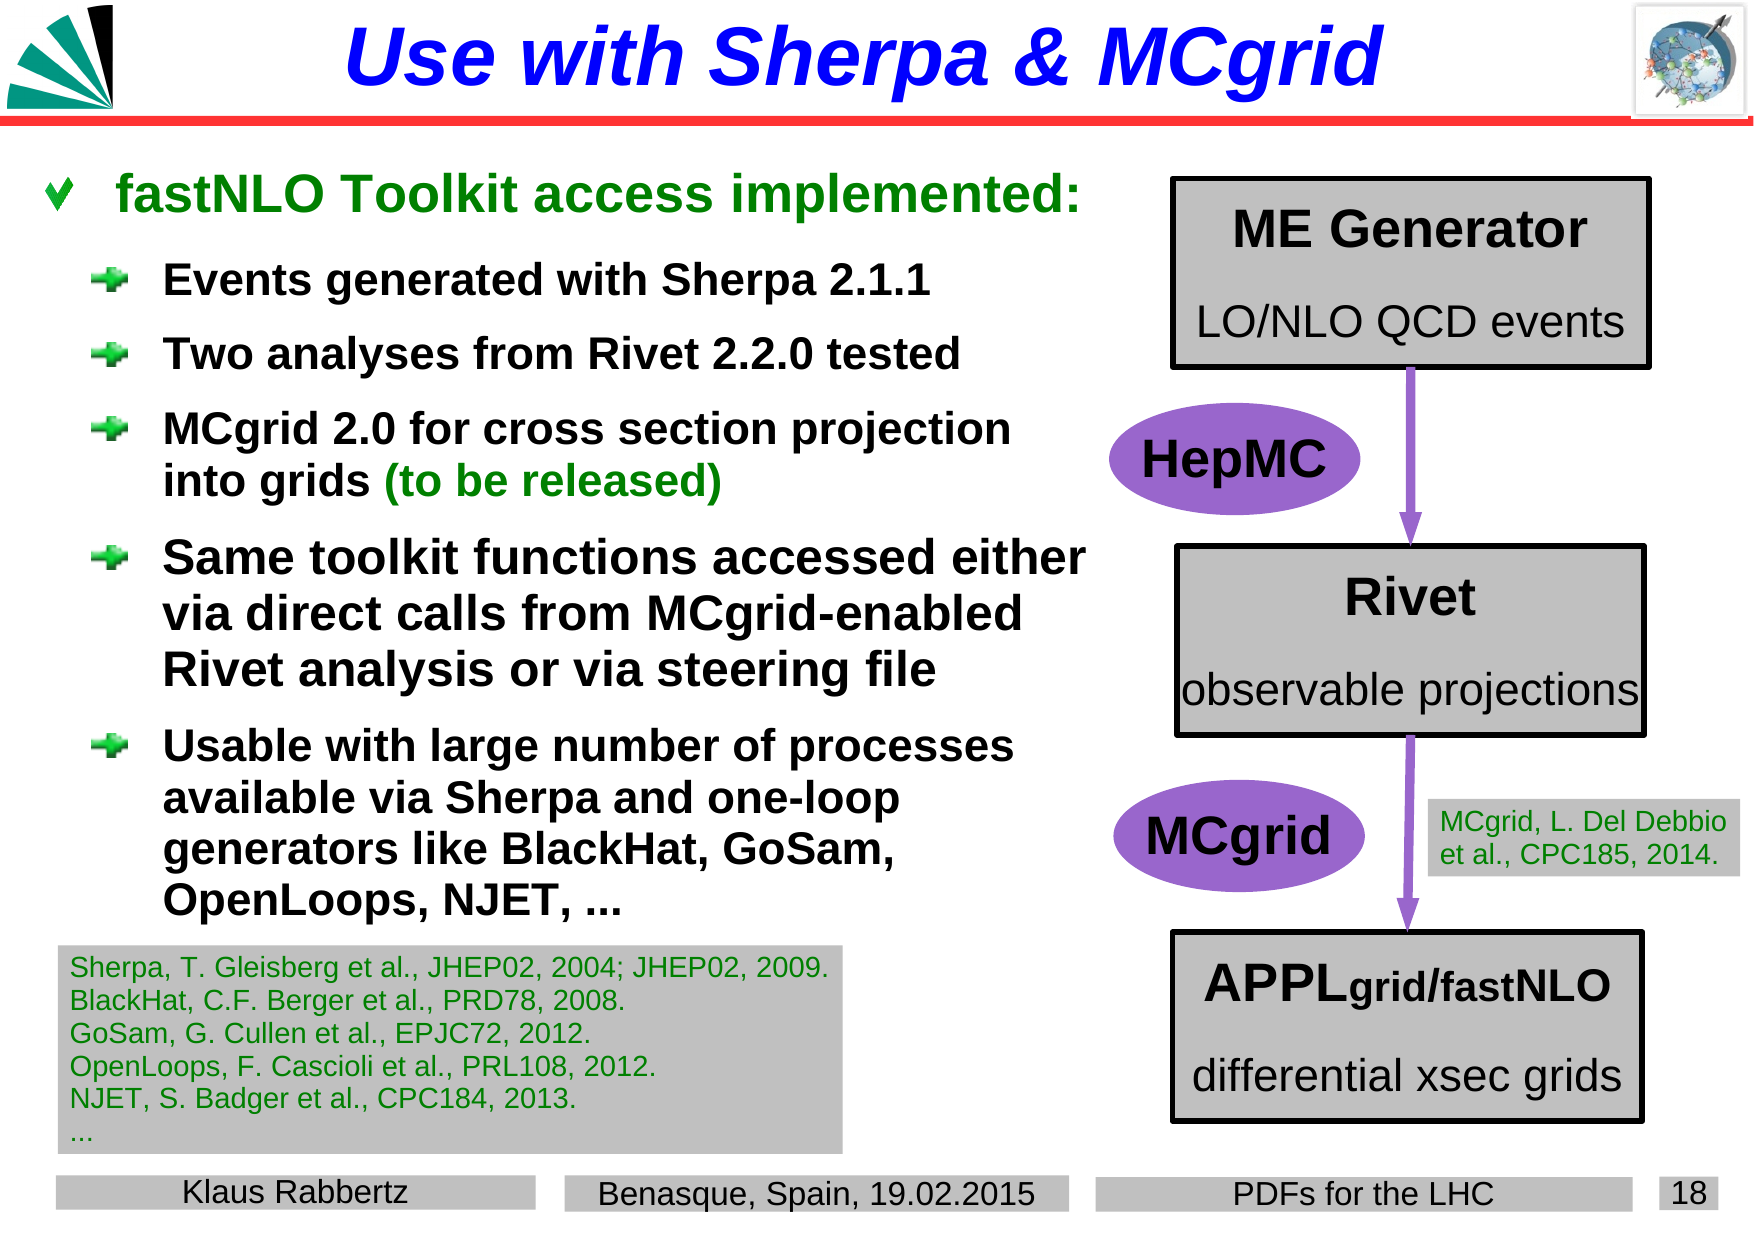

# Use with Sherpa & MCgrid
fastNLO Toolkit access implemented:
Events generated with Sherpa 2.1.1
Two analyses from Rivet 2.2.0 tested
MCgrid 2.0 for cross section projection into grids (to be released)
Same toolkit functions accessed either via direct calls from MCgrid-enabled Rivet analysis or via steering file
Usable with large number of processes available via Sherpa and one-loop generators like BlackHat, GoSam, OpenLoops, NJET, ...
ME Generator
LO/NLO QCD events
Rivet
observable projections
MCgrid
APPLgrid/fastNLO
differential xsec grids
HepMC
MCgrid, L. Del Debbio
et al., CPC185, 2014.
Sherpa, T. Gleisberg et al., JHEP02, 2004; JHEP02, 2009.
BlackHat, C.F. Berger et al., PRD78, 2008.
GoSam, G. Cullen et al., EPJC72, 2012.
OpenLoops, F. Cascioli et al., PRL108, 2012.
NJET, S. Badger et al., CPC184, 2013.
...